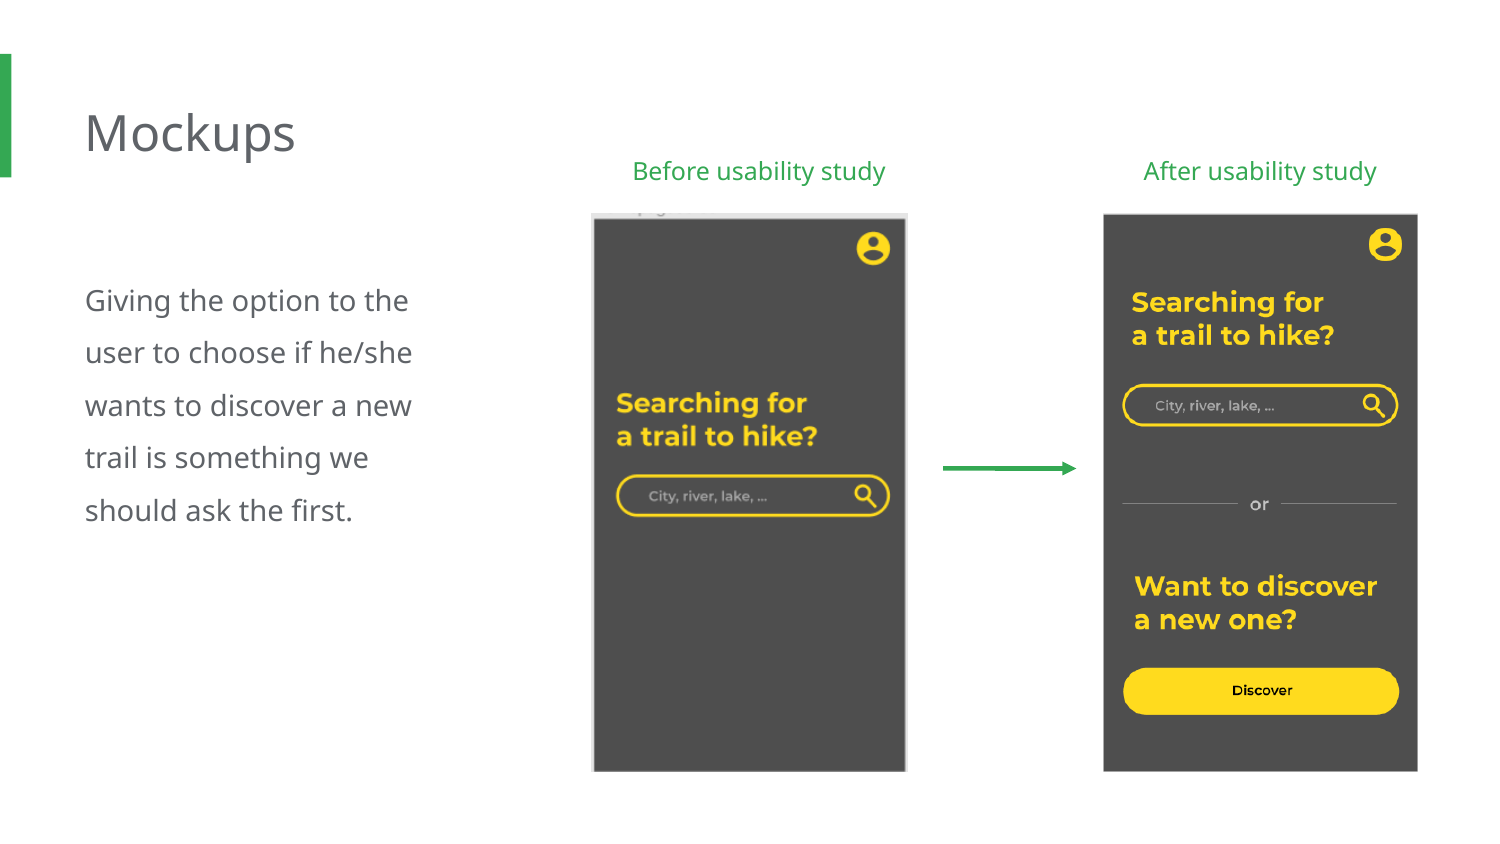

Mockups
Before usability study
After usability study
Giving the option to the user to choose if he/she wants to discover a new trail is something we should ask the first.